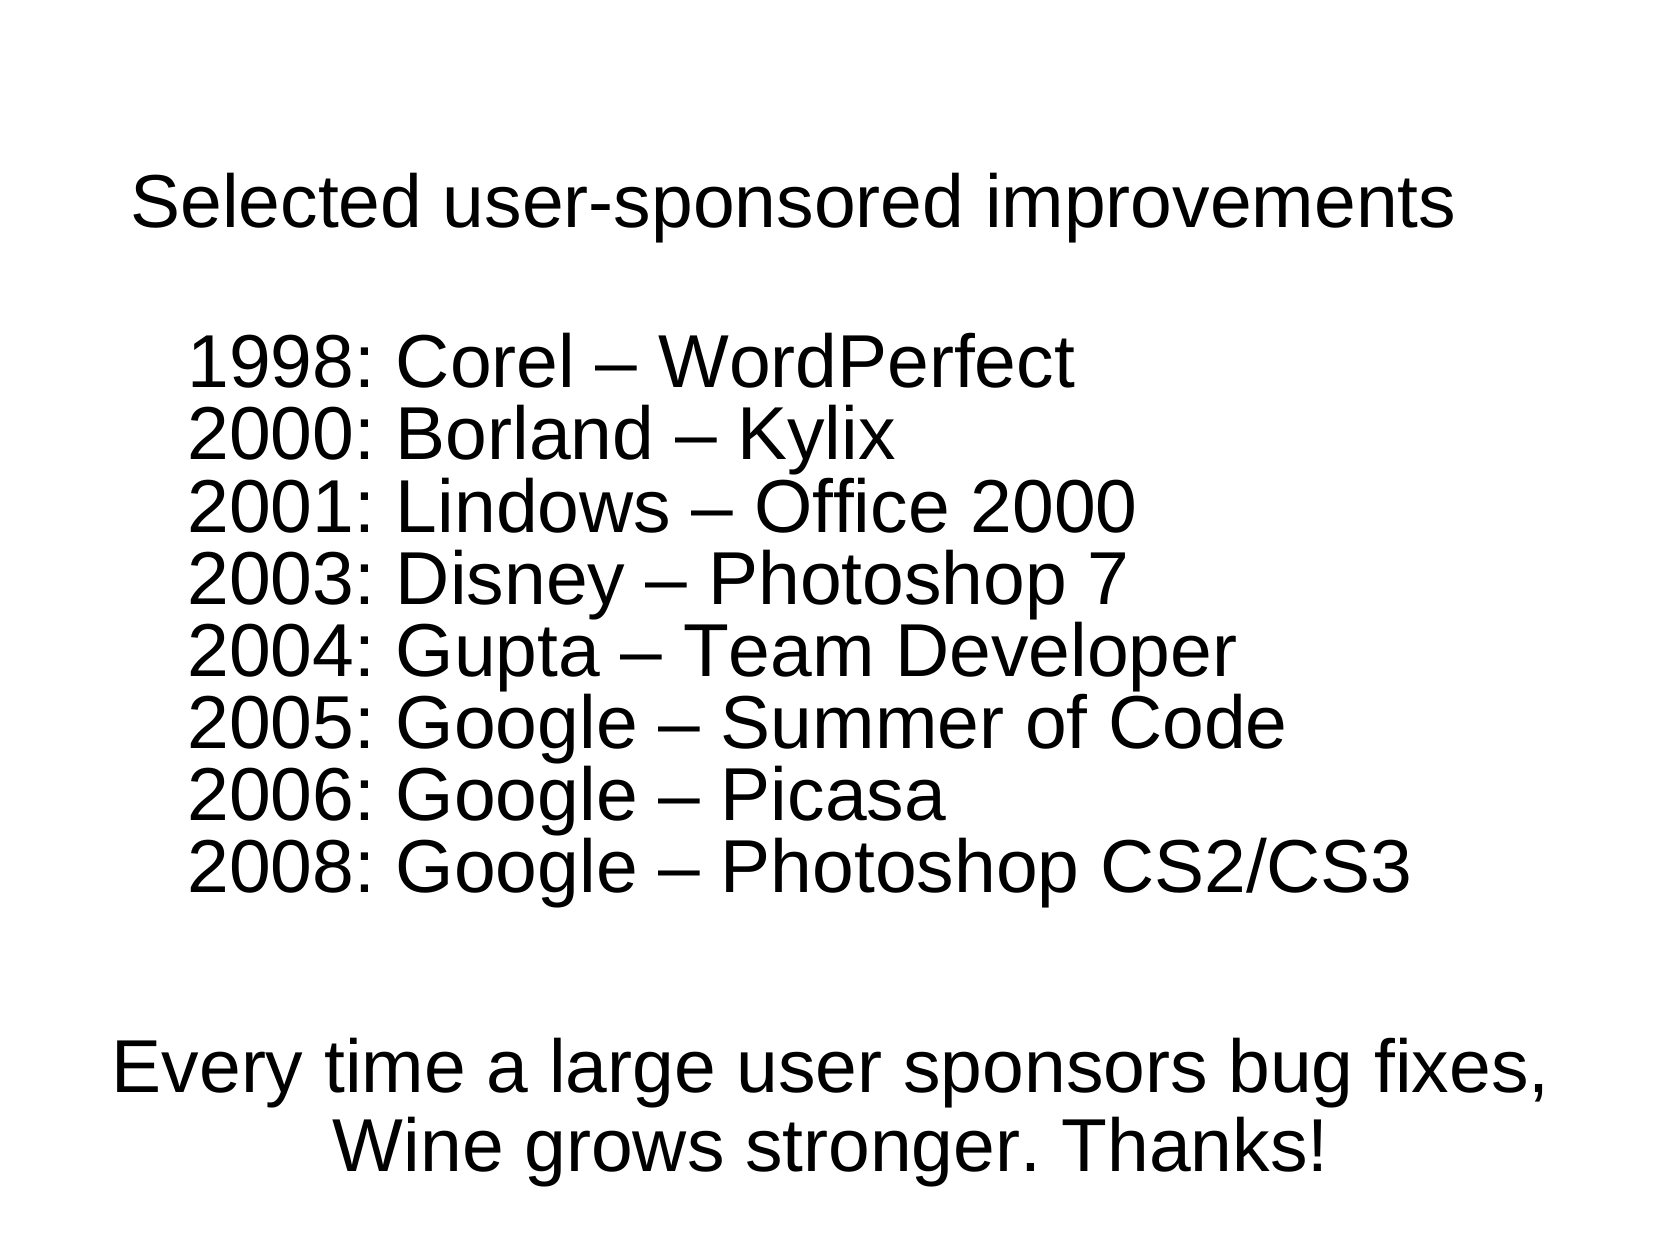

Selected user-sponsored improvements
# 1998: Corel – WordPerfect 2000: Borland – Kylix 2001: Lindows – Office 2000 2003: Disney – Photoshop 7 2004: Gupta – Team Developer 2005: Google – Summer of Code 2006: Google – Picasa 2008: Google – Photoshop CS2/CS3
Every time a large user sponsors bug fixes, Wine grows stronger. Thanks!